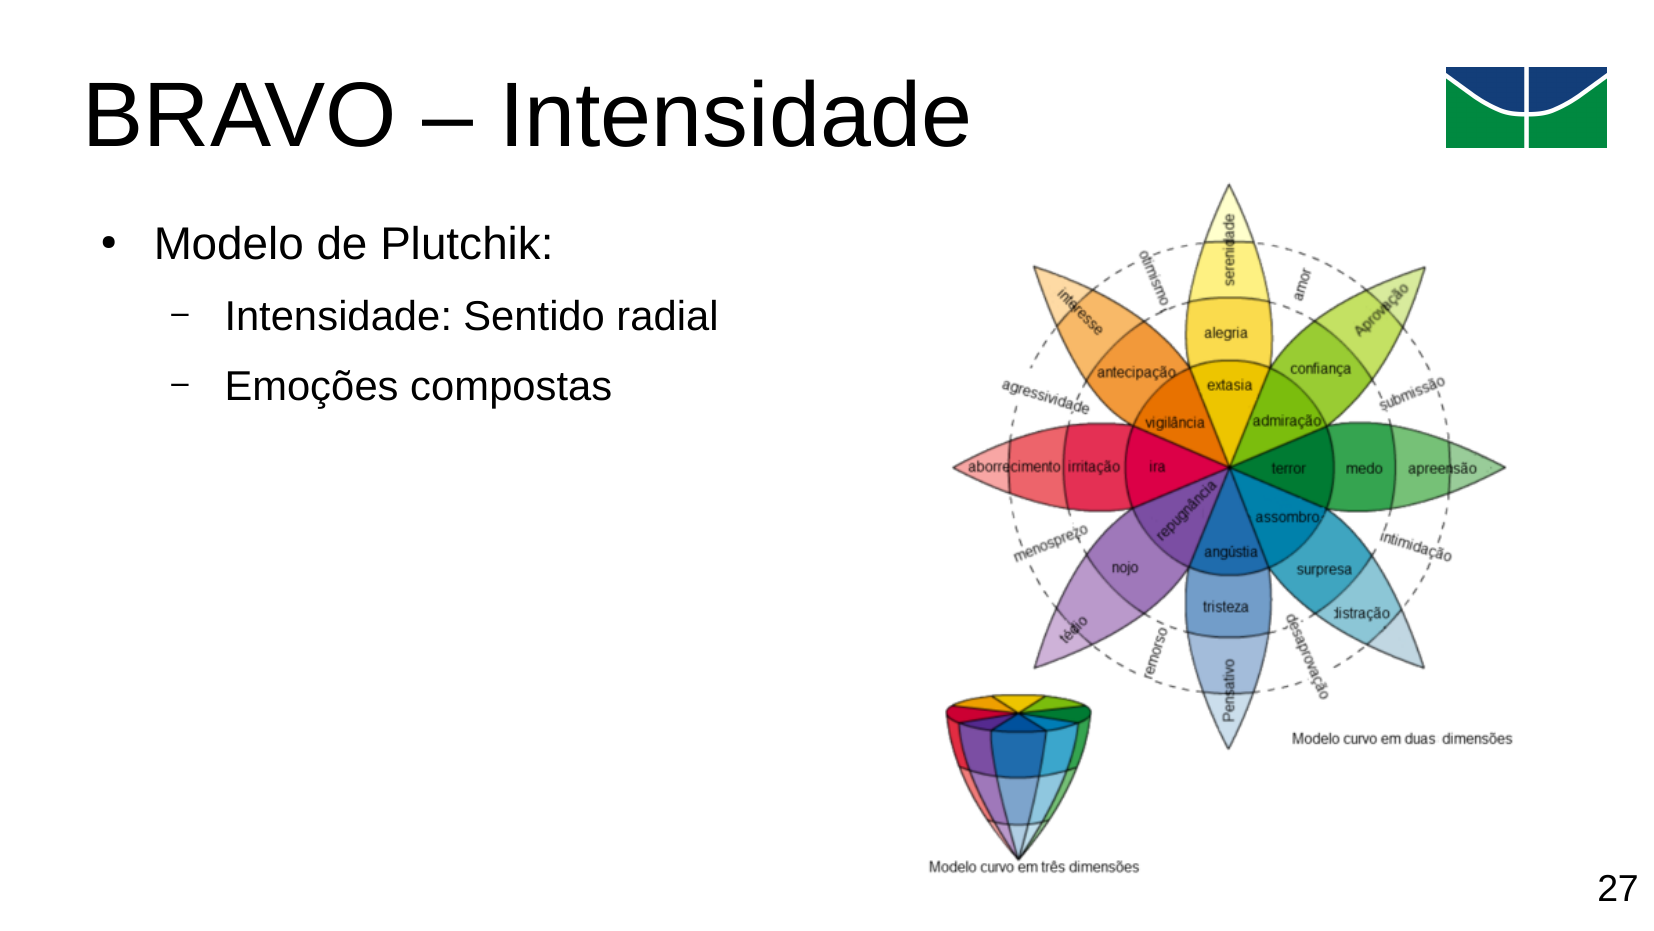

# BRAVO – Intensidade
Modelo de Plutchik:
Intensidade: Sentido radial
Emoções compostas